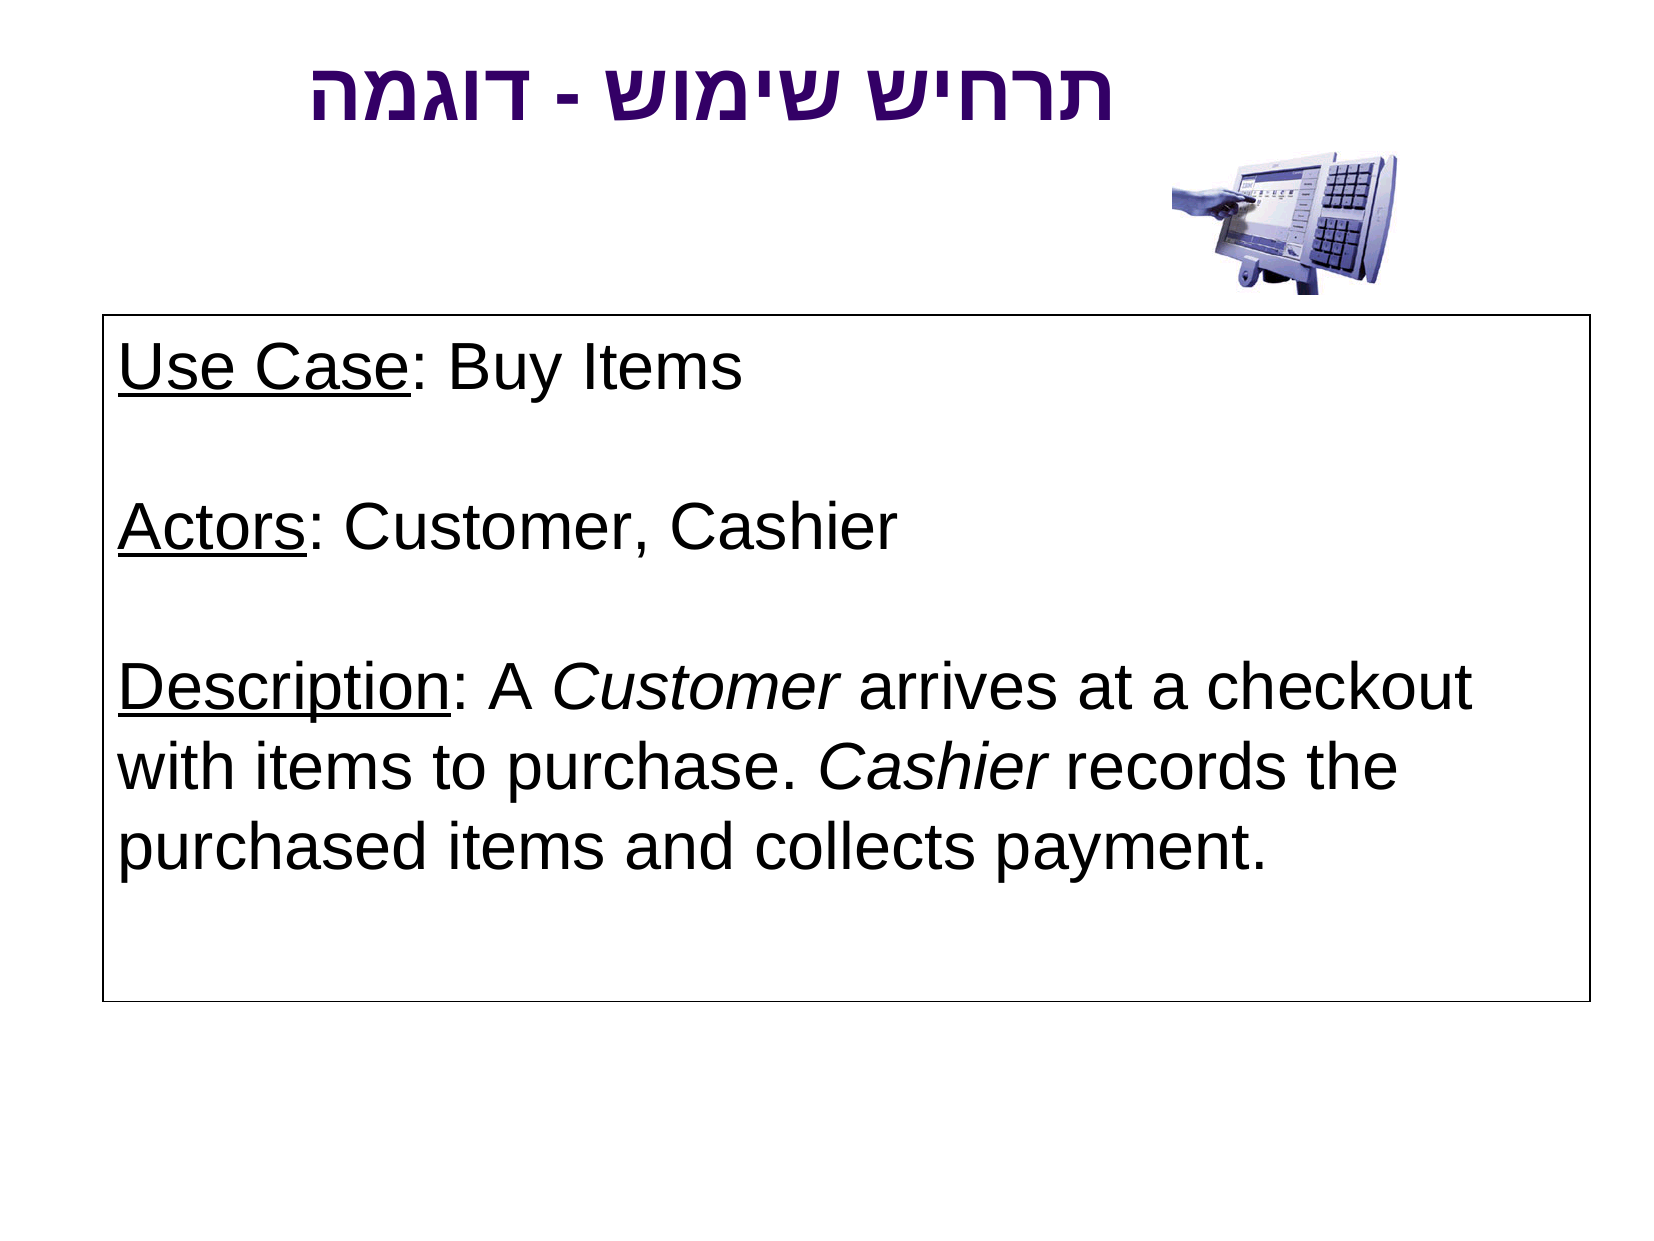

# תרחיש שימוש - דוגמה
Use Case: Buy Items
Actors: Customer, Cashier
Description: A Customer arrives at a checkout with items to purchase. Cashier records the purchased items and collects payment.